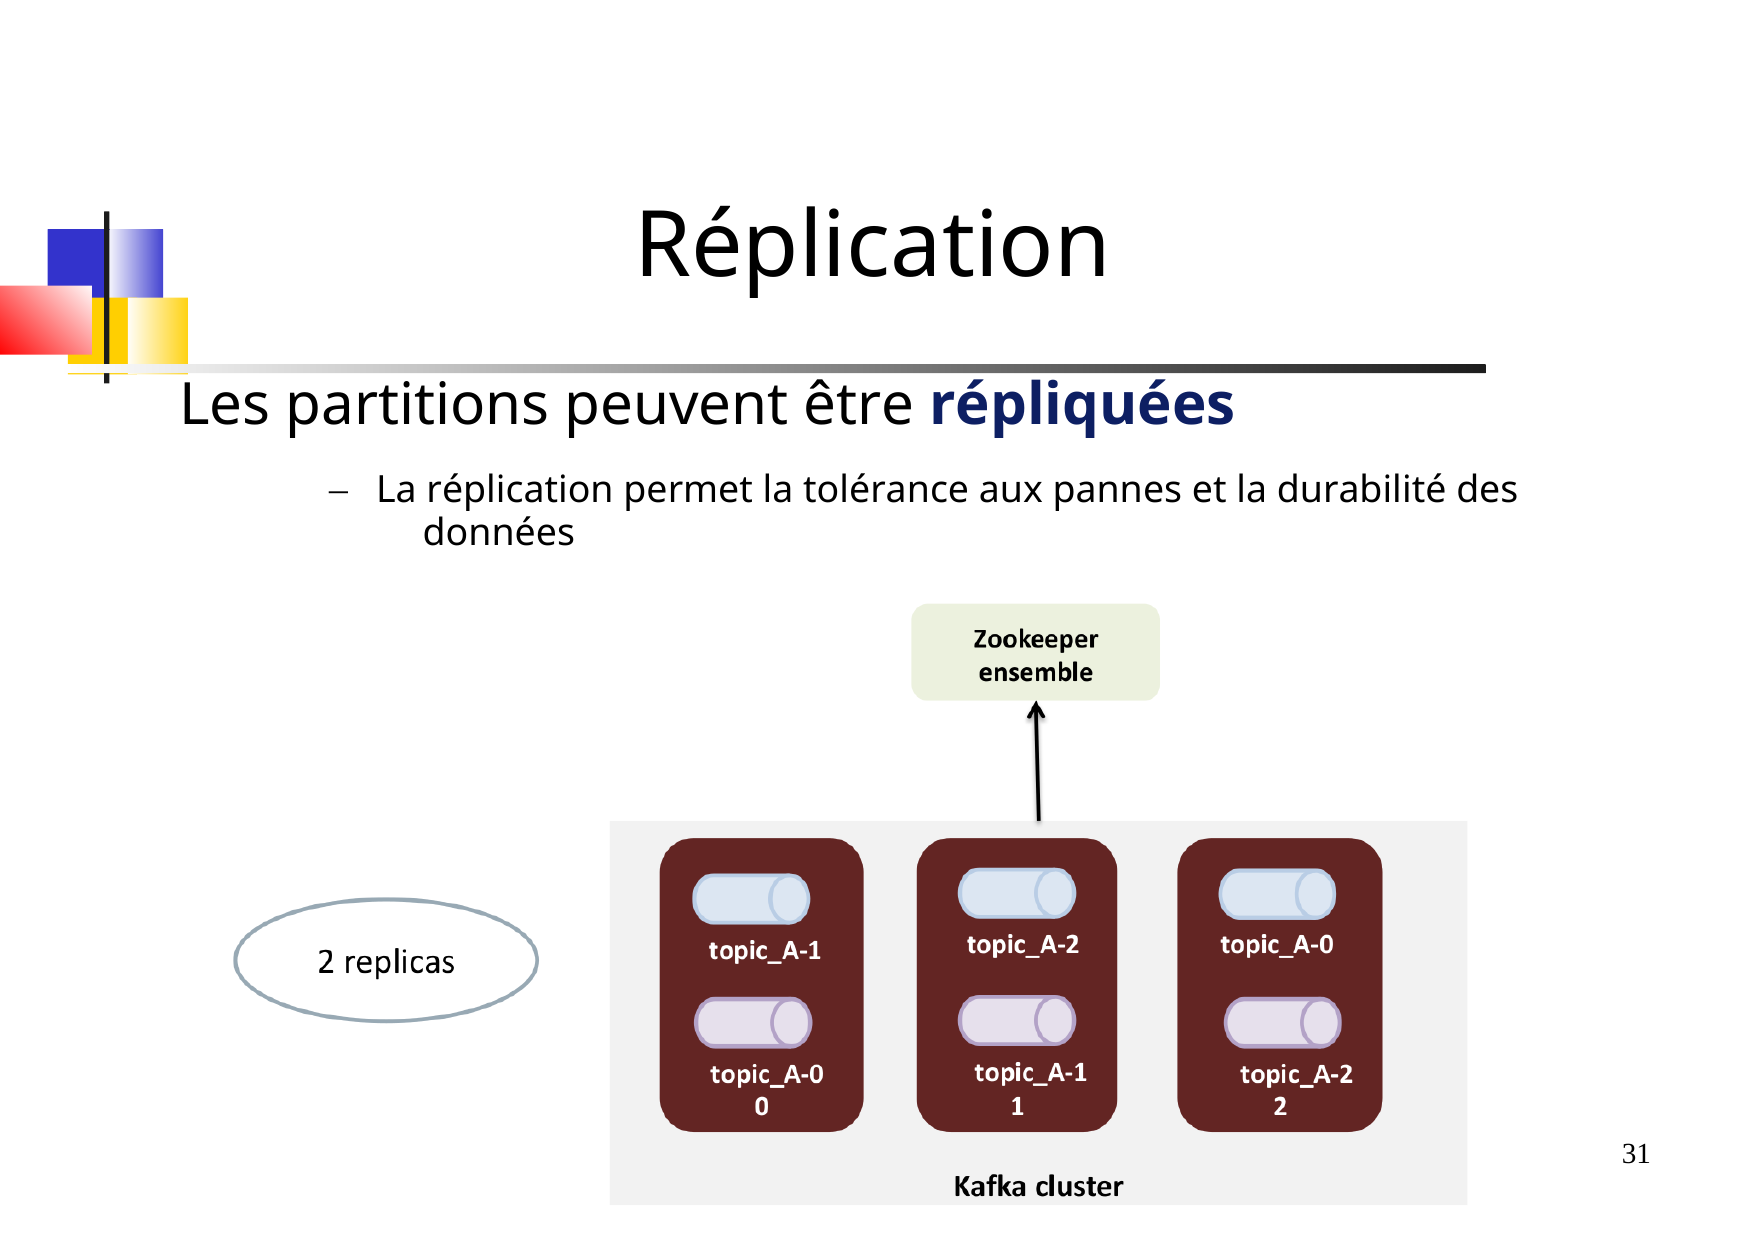

# Réplication
Les partitions peuvent être répliquées
La réplication permet la tolérance aux pannes et la durabilité des données